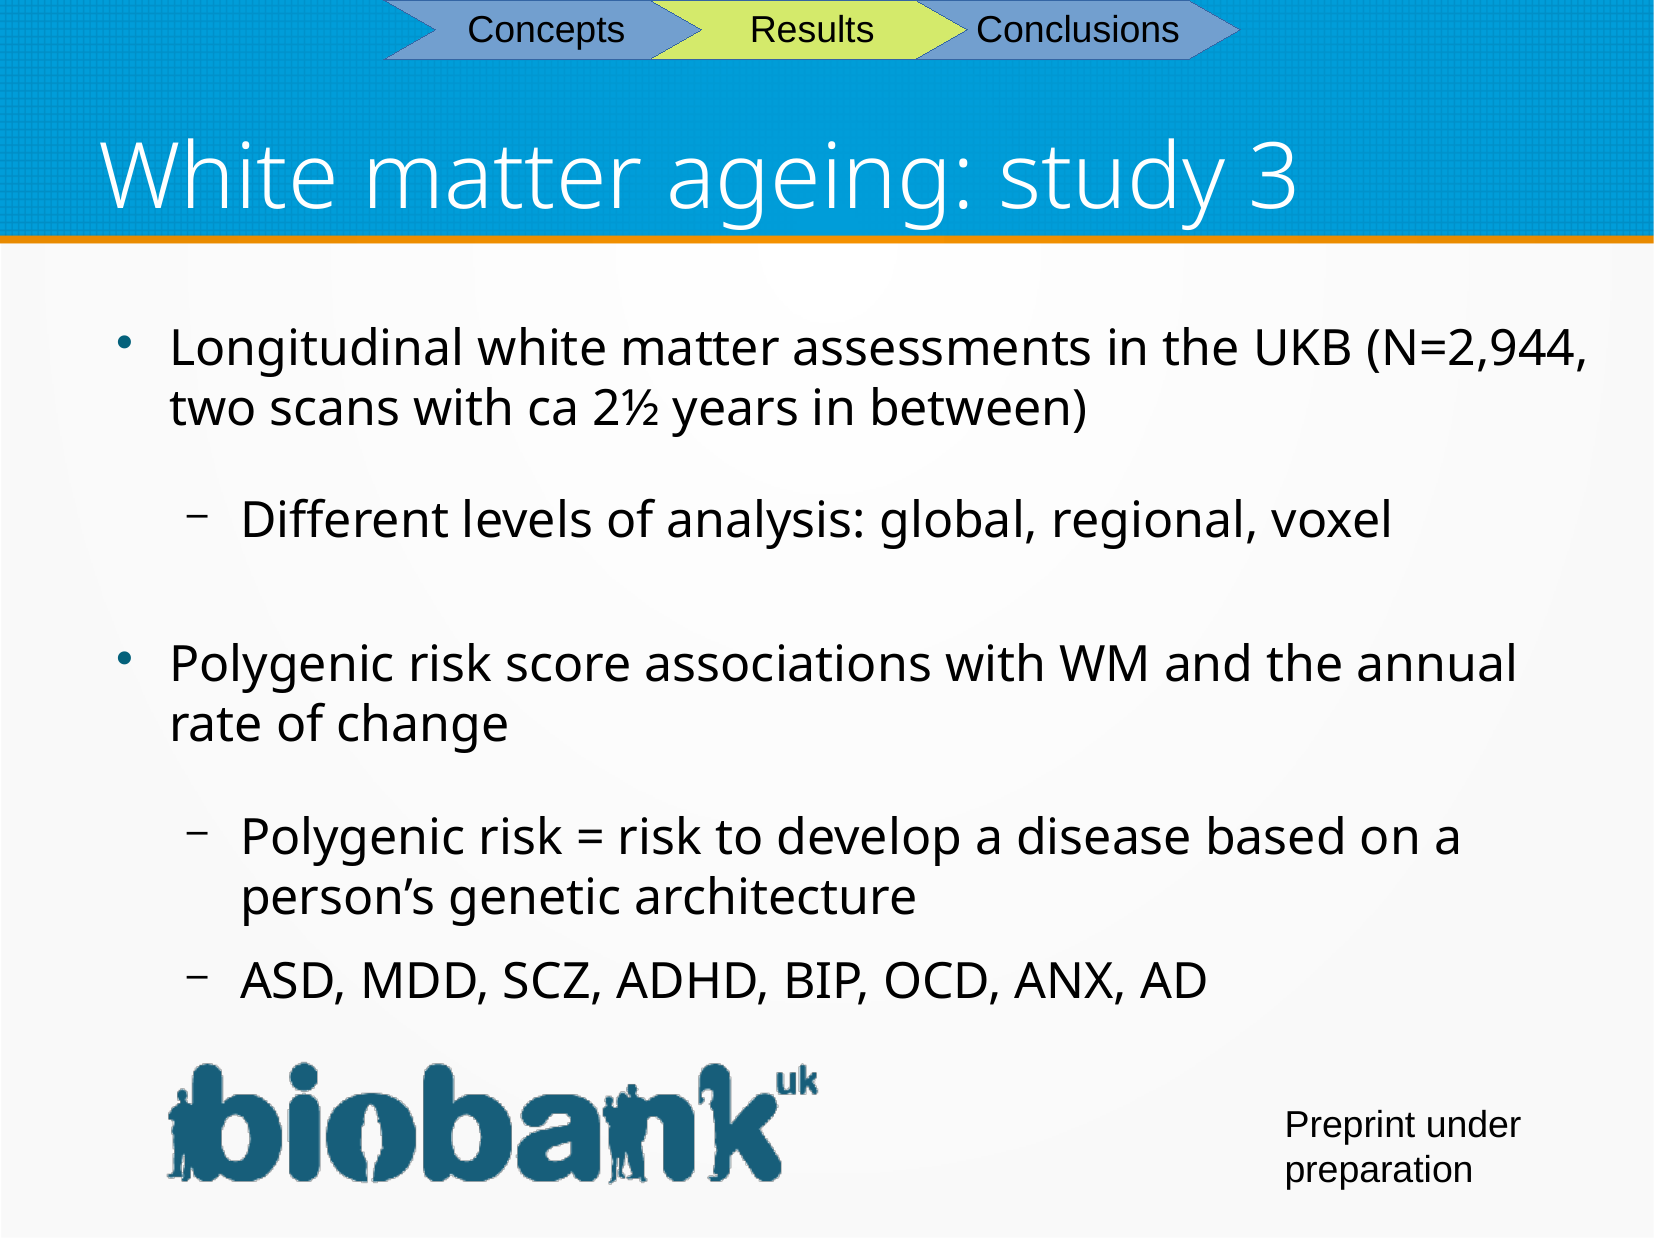

Concepts
Results
Conclusions
# White matter ageing: study 3
Longitudinal white matter assessments in the UKB (N=2,944, two scans with ca 2½ years in between)
Different levels of analysis: global, regional, voxel
Polygenic risk score associations with WM and the annual rate of change
Polygenic risk = risk to develop a disease based on a person’s genetic architecture
ASD, MDD, SCZ, ADHD, BIP, OCD, ANX, AD
Preprint under preparation